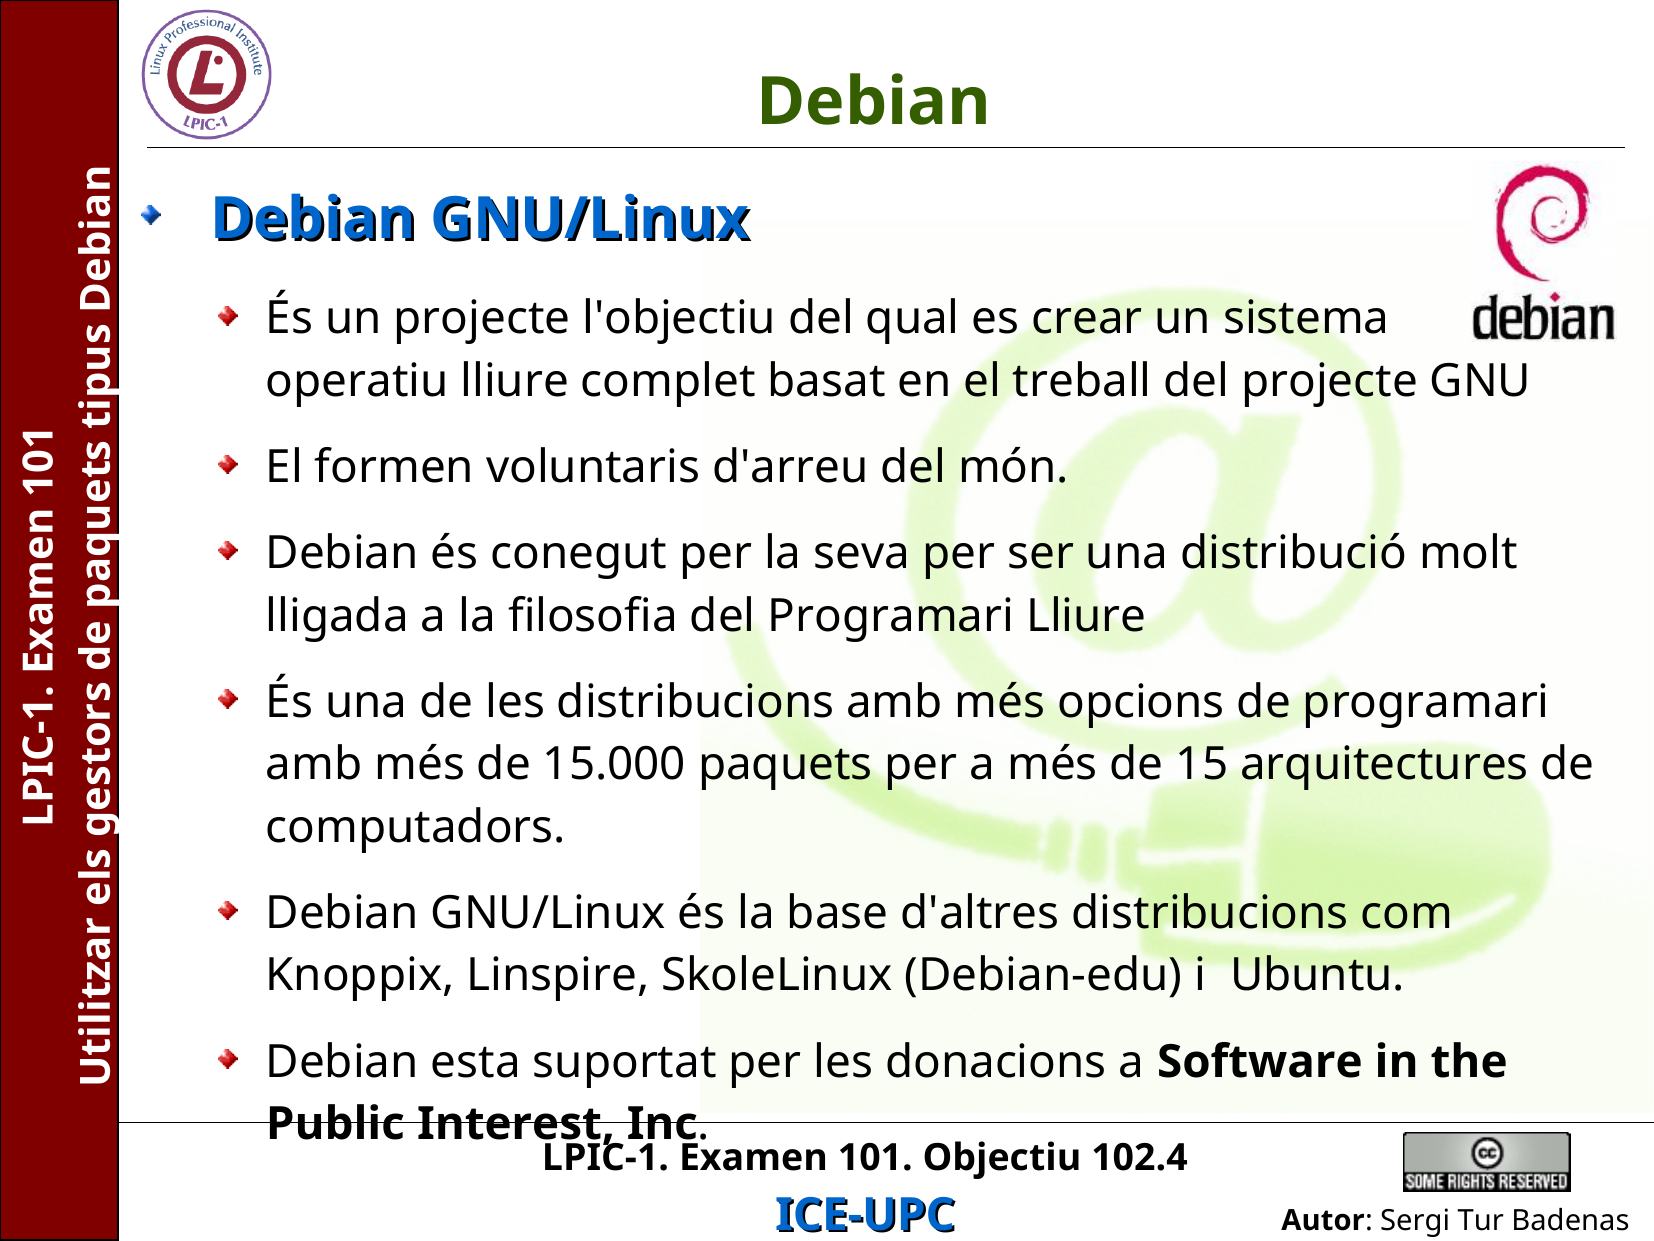

# Debian
 Debian GNU/Linux
És un projecte l'objectiu del qual es crear un sistema operatiu lliure complet basat en el treball del projecte GNU
El formen voluntaris d'arreu del món.
Debian és conegut per la seva per ser una distribució molt lligada a la filosofia del Programari Lliure
És una de les distribucions amb més opcions de programari amb més de 15.000 paquets per a més de 15 arquitectures de computadors.
Debian GNU/Linux és la base d'altres distribucions com Knoppix, Linspire, SkoleLinux (Debian-edu) i Ubuntu.
Debian esta suportat per les donacions a Software in the Public Interest, Inc.